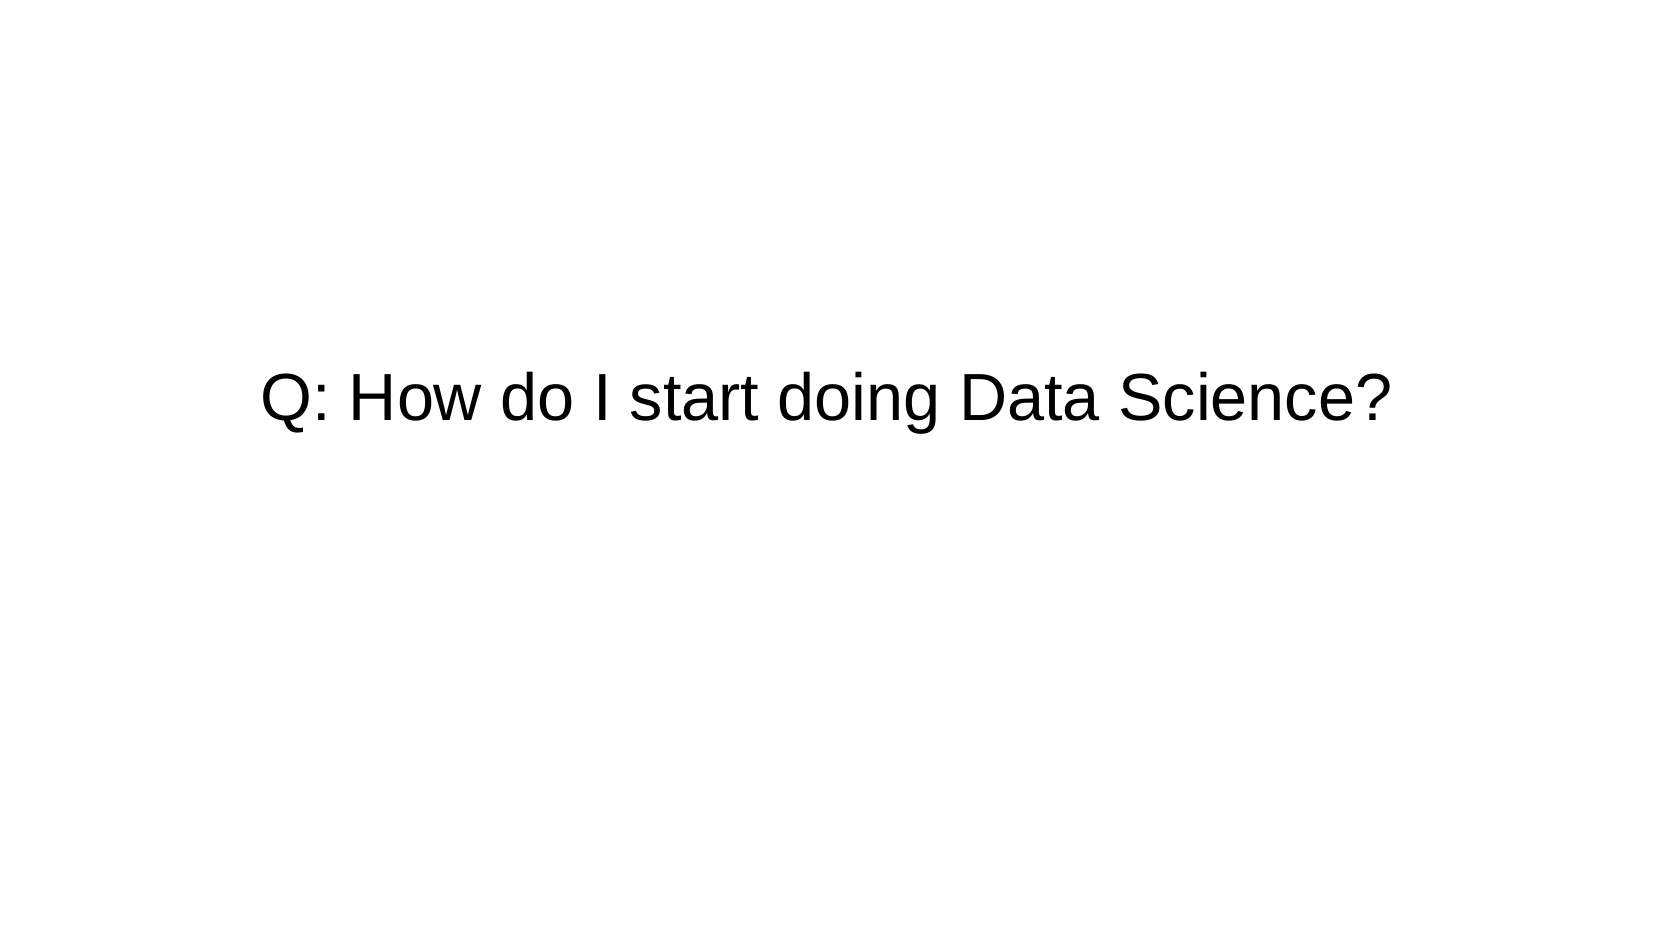

# Q: How do I start doing Data Science?